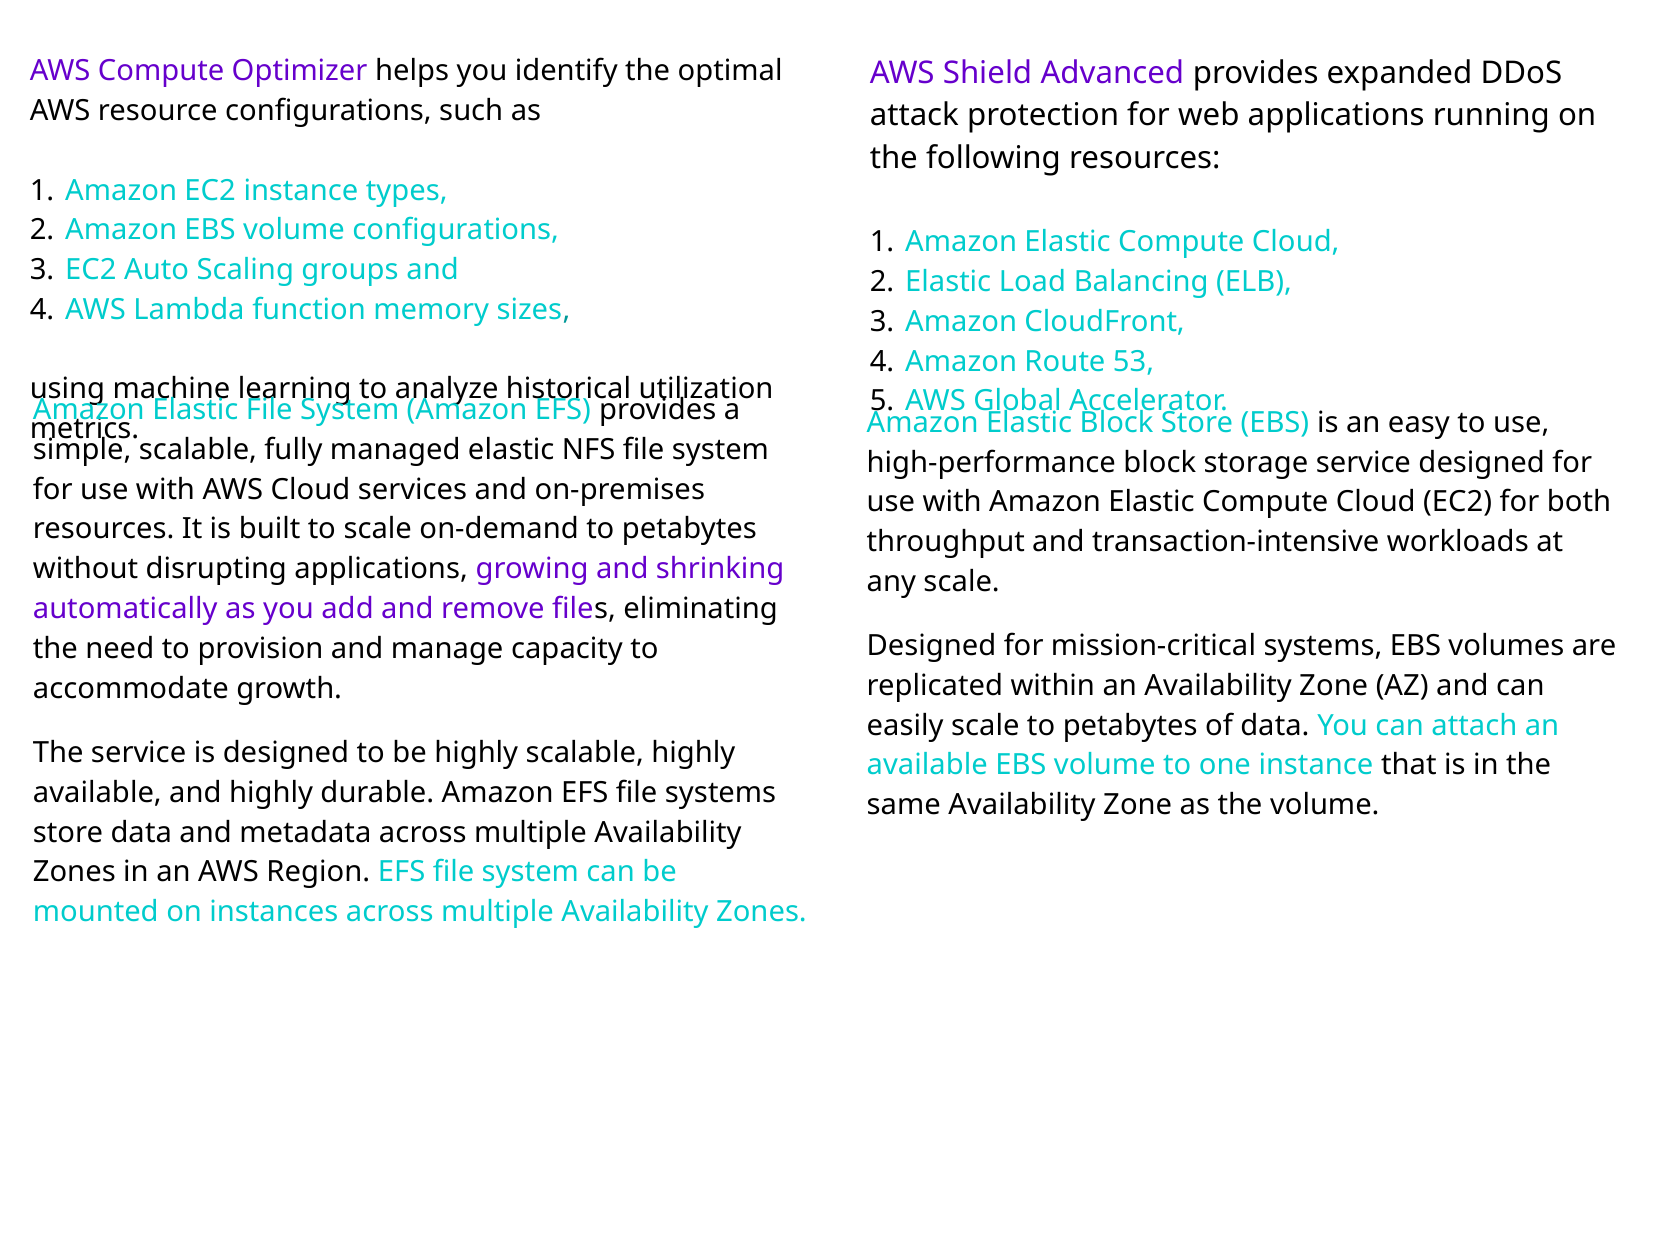

AWS Compute Optimizer helps you identify the optimal AWS resource configurations, such as
Amazon EC2 instance types,
Amazon EBS volume configurations,
EC2 Auto Scaling groups and
AWS Lambda function memory sizes,
using machine learning to analyze historical utilization metrics.
AWS Shield Advanced provides expanded DDoS attack protection for web applications running on the following resources:
Amazon Elastic Compute Cloud,
Elastic Load Balancing (ELB),
Amazon CloudFront,
Amazon Route 53,
AWS Global Accelerator.
Amazon Elastic File System (Amazon EFS) provides a simple, scalable, fully managed elastic NFS file system for use with AWS Cloud services and on-premises resources. It is built to scale on-demand to petabytes without disrupting applications, growing and shrinking automatically as you add and remove files, eliminating the need to provision and manage capacity to accommodate growth.
The service is designed to be highly scalable, highly available, and highly durable. Amazon EFS file systems store data and metadata across multiple Availability Zones in an AWS Region. EFS file system can be mounted on instances across multiple Availability Zones.
Amazon Elastic Block Store (EBS) is an easy to use, high-performance block storage service designed for use with Amazon Elastic Compute Cloud (EC2) for both throughput and transaction-intensive workloads at any scale.
Designed for mission-critical systems, EBS volumes are replicated within an Availability Zone (AZ) and can easily scale to petabytes of data. You can attach an available EBS volume to one instance that is in the same Availability Zone as the volume.